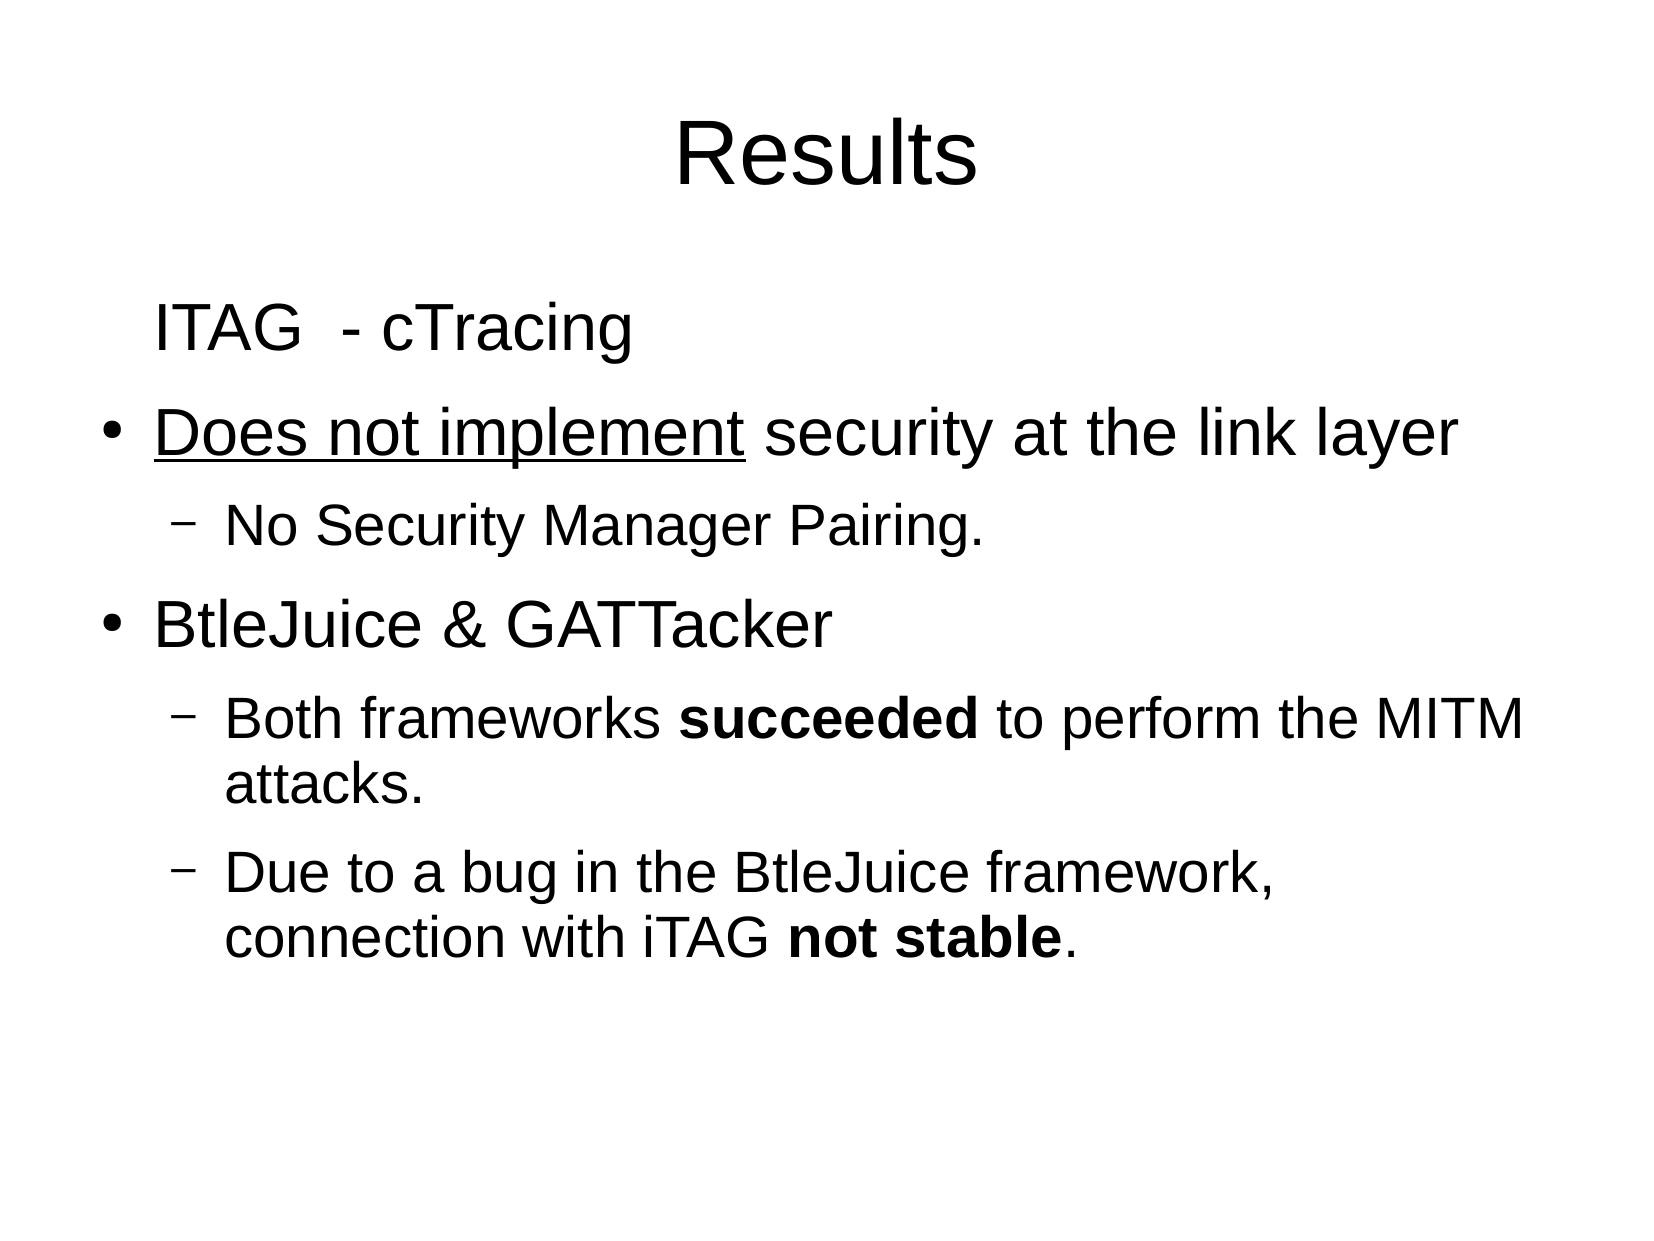

# Results
ITAG - cTracing
Does not implement security at the link layer
No Security Manager Pairing.
BtleJuice & GATTacker
Both frameworks succeeded to perform the MITM attacks.
Due to a bug in the BtleJuice framework, connection with iTAG not stable.